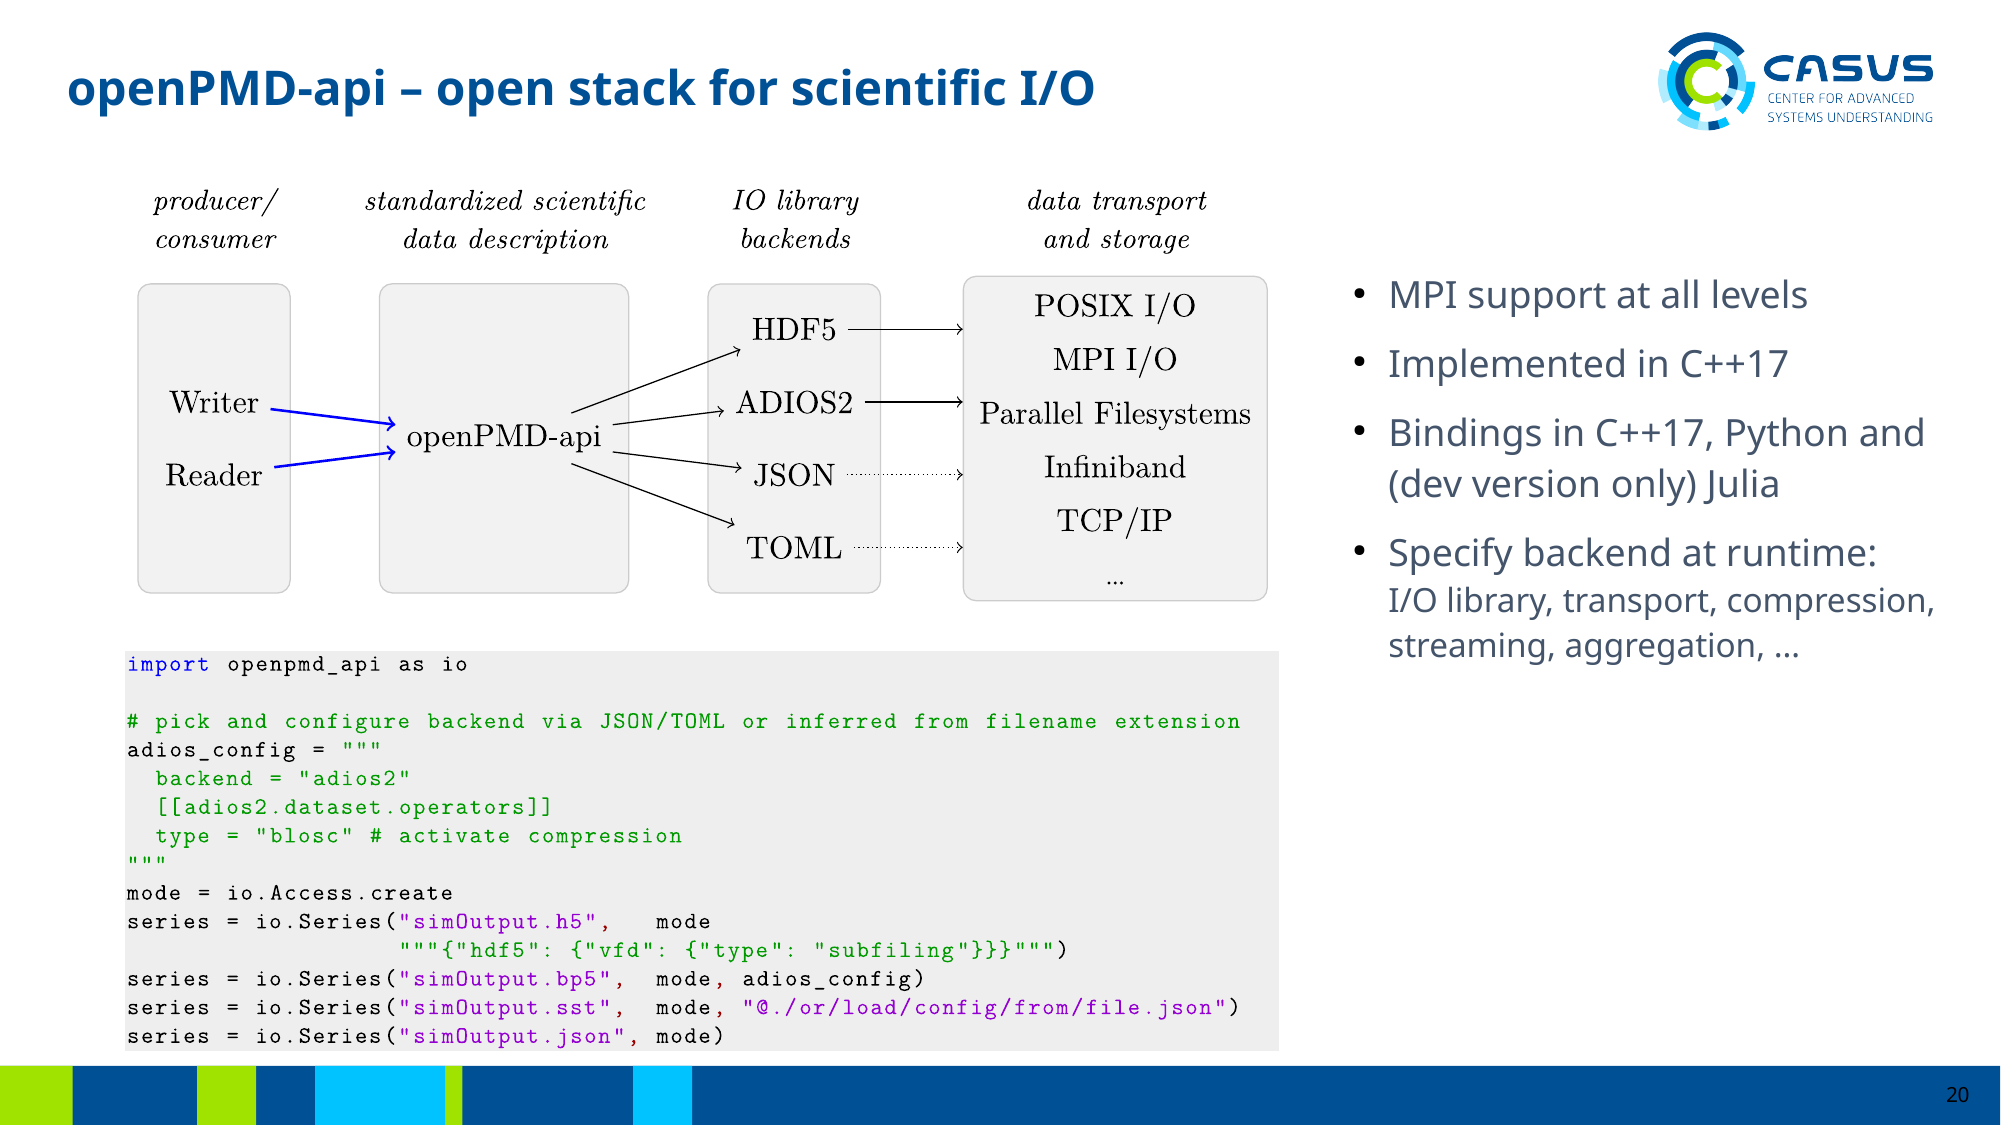

# openPMD-api – open stack for scientific I/O
MPI support at all levels
Implemented in C++17
Bindings in C++17, Python and
(dev version only) Julia
Specify backend at runtime:
I/O library, transport, compression, streaming, aggregation, …
20